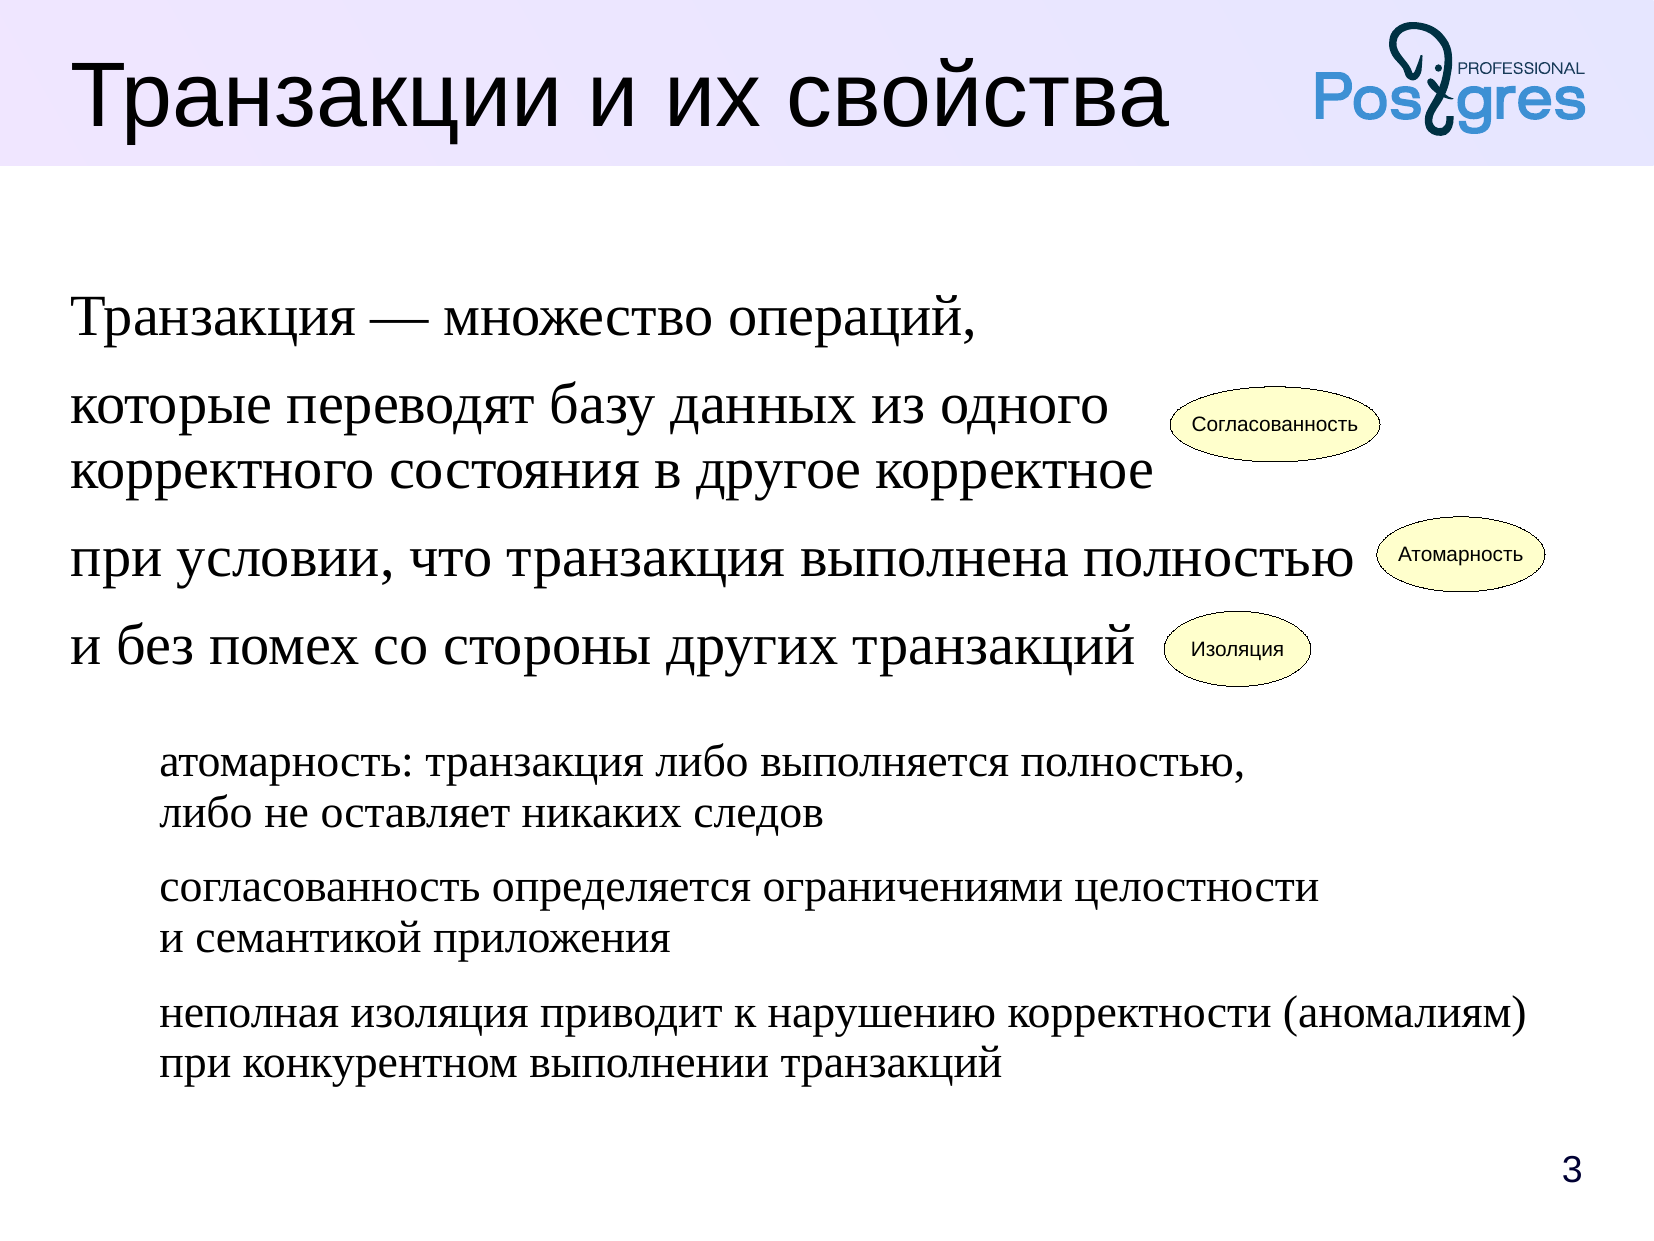

# Транзакции и их свойства
Транзакция — множество операций,
которые переводят базу данных из одного
корректного состояния в другое корректное
при условии, что транзакция выполнена полностью
и без помех со стороны других транзакций
атомарность: транзакция либо выполняется полностью,
либо не оставляет никаких следов
согласованность определяется ограничениями целостности
и семантикой приложения
неполная изоляция приводит к нарушению корректности (аномалиям)
при конкурентном выполнении транзакций
Согласованность
Атомарность
Изоляция